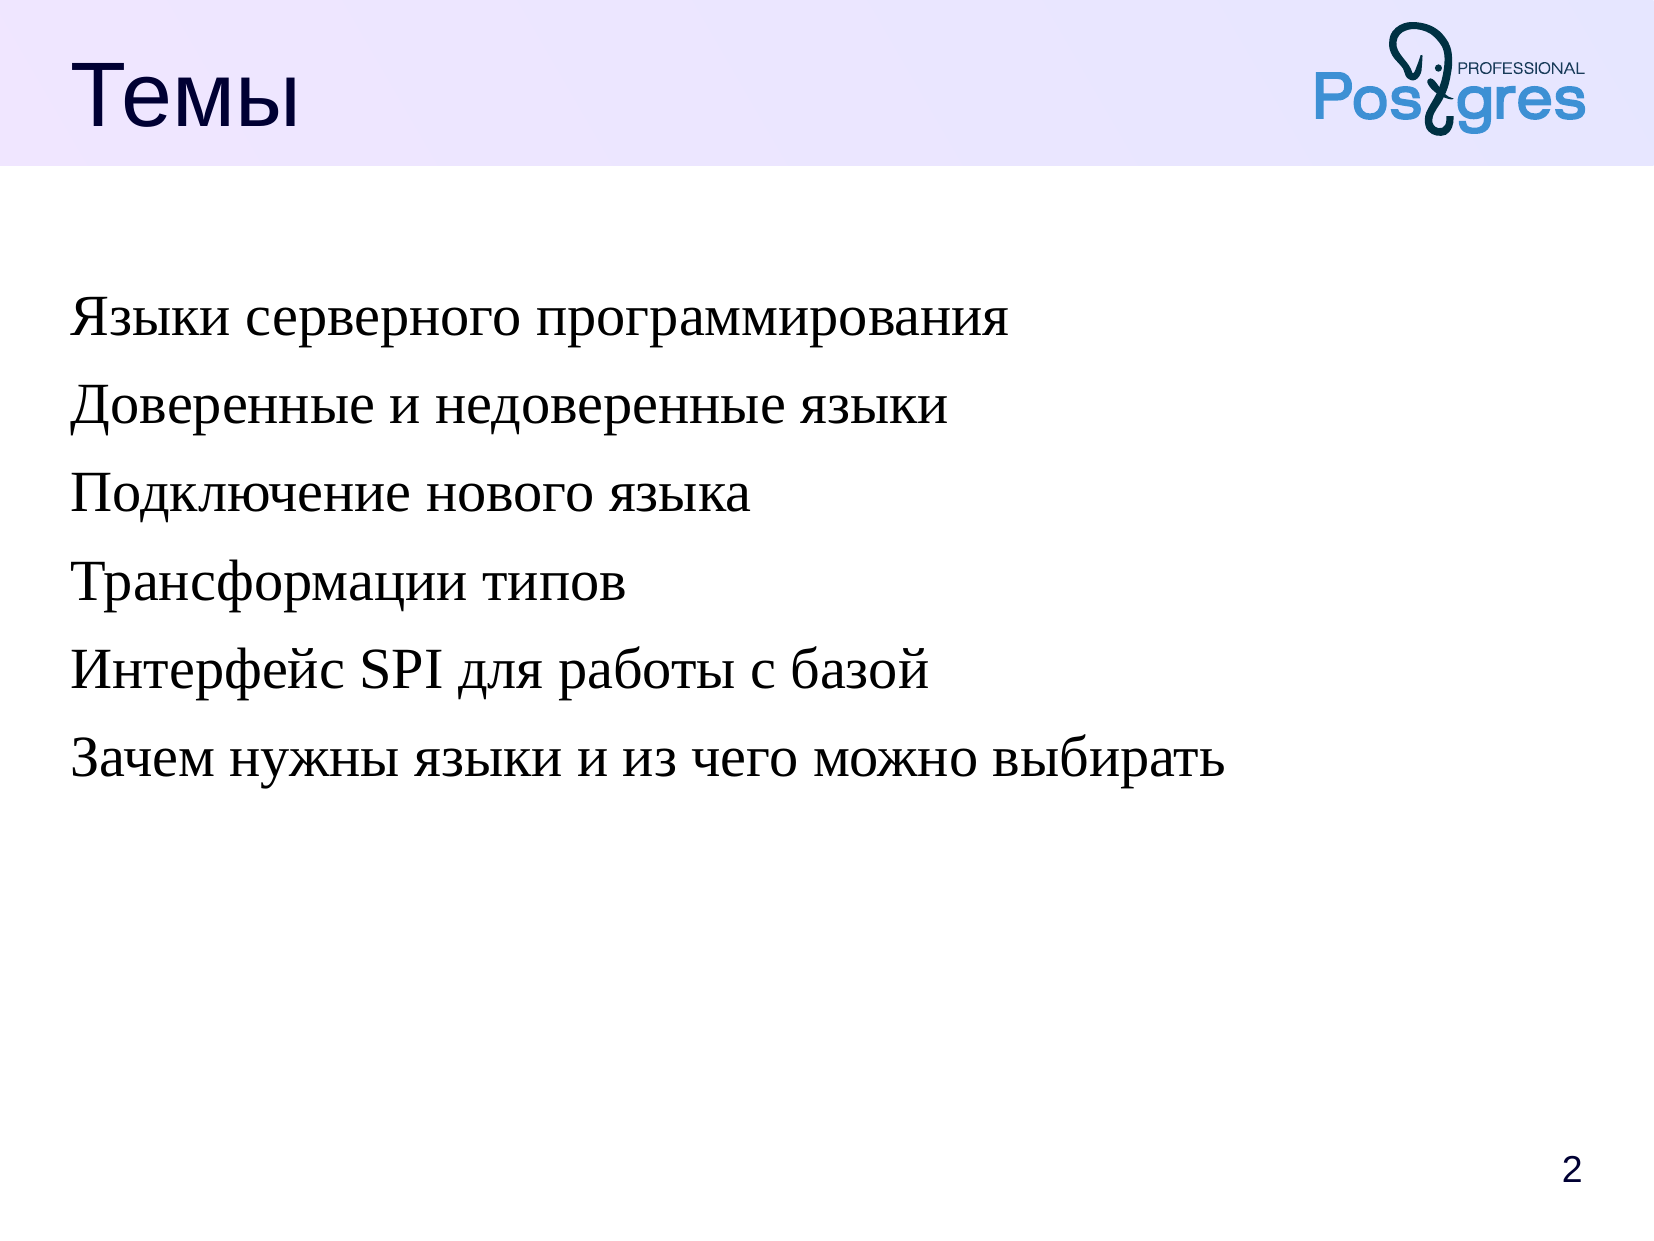

# Темы
Языки серверного программирования
Доверенные и недоверенные языки
Подключение нового языка
Трансформации типов
Интерфейс SPI для работы с базой
Зачем нужны языки и из чего можно выбирать